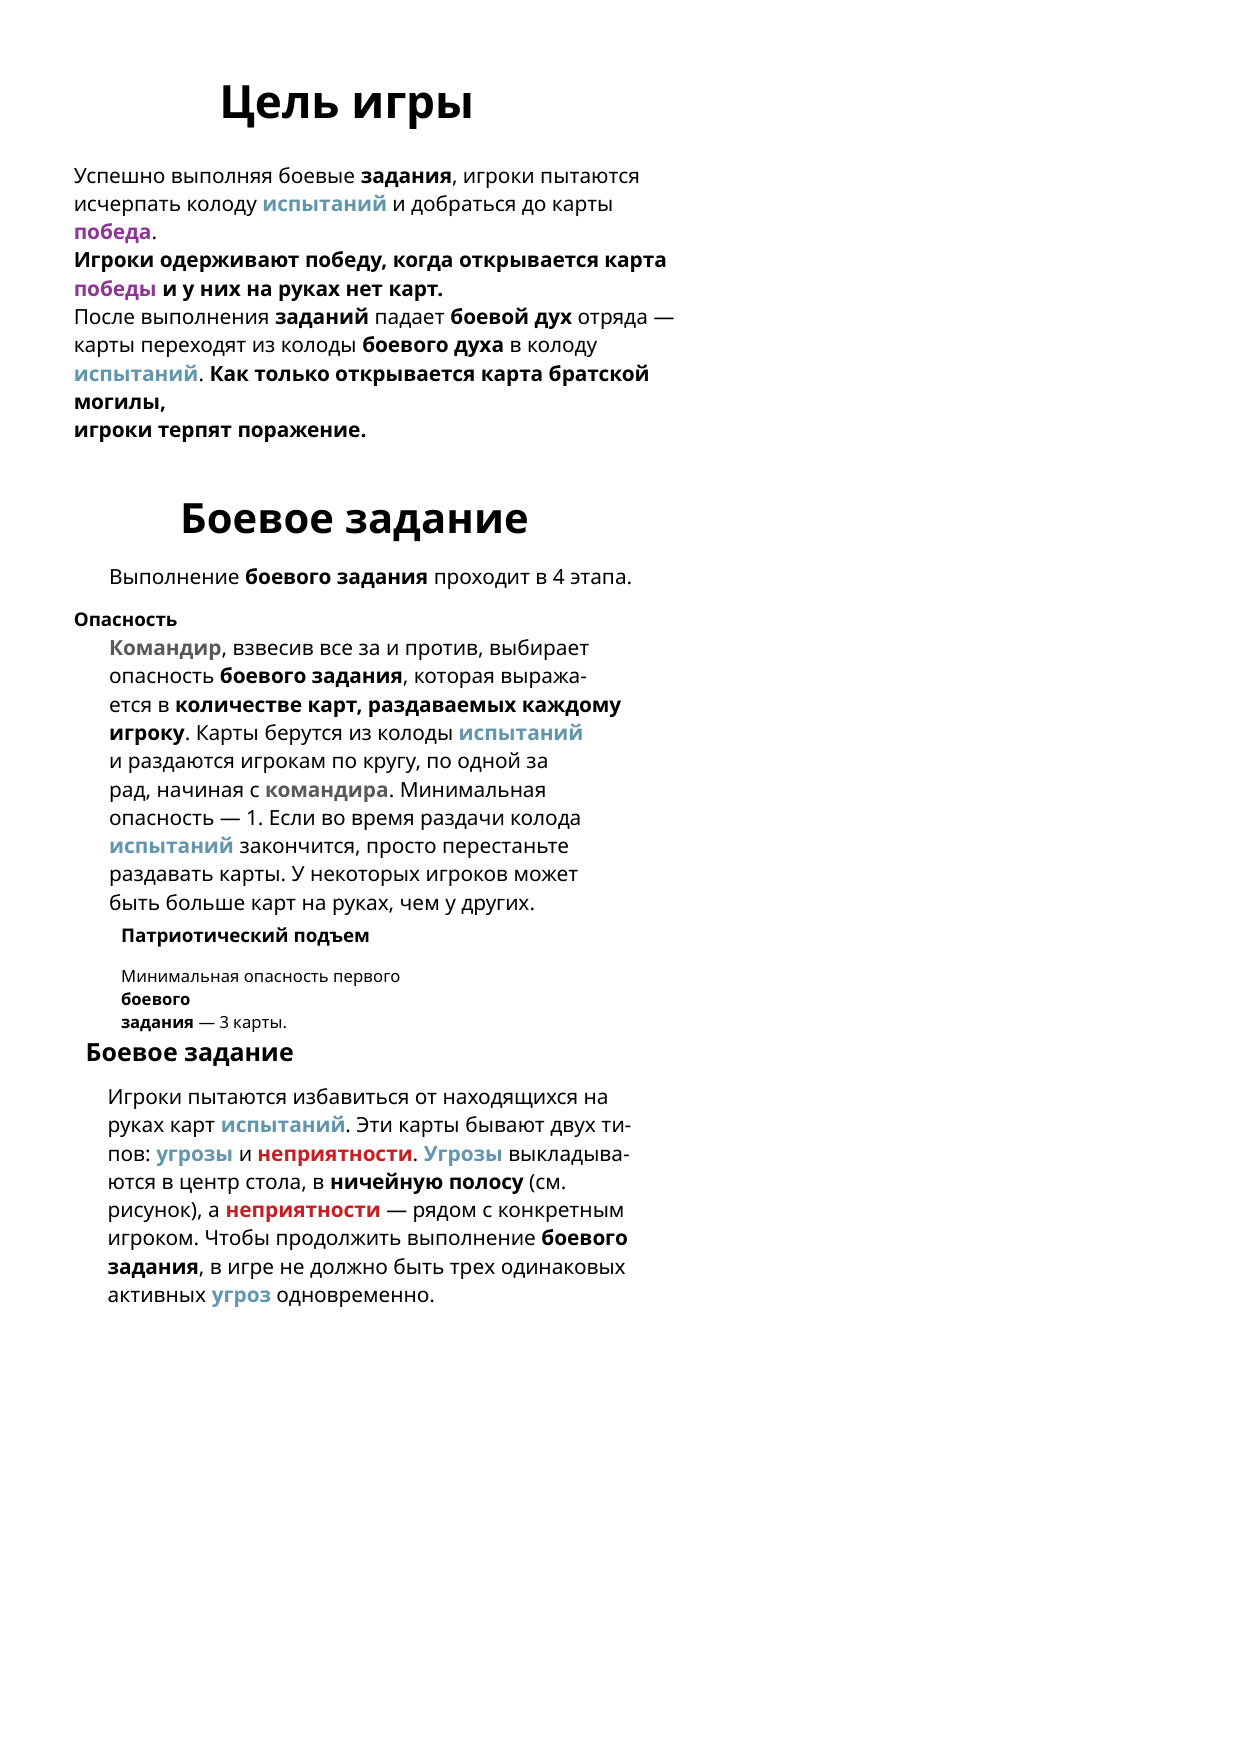

Цель игры
Успешно выполняя боевые задания, игроки пытаются
исчерпать колоду испытаний и добраться до карты
победа.
Игроки одерживают победу, когда открывается карта
победы и у них на руках нет карт.
После выполнения заданий падает боевой дух отряда —
карты переходят из колоды боевого духа в колоду
испытаний. Как только открывается карта братской могилы,
игроки терпят поражение.
Боевое задание
Выполнение боевого задания проходит в 4 этапа.
Опасность
Командир, взвесив все за и против, выбирает
опасность боевого задания, которая выража-
ется в количестве карт, раздаваемых каждому
игроку. Карты берутся из колоды испытаний
и раздаются игрокам по кругу, по одной за
рад, начиная с командира. Минимальная
опасность — 1. Если во время раздачи колода
испытаний закончится, просто перестаньте
раздавать карты. У некоторых игроков может
быть больше карт на руках, чем у других.
Патриотический подъем
Минимальная опасность первого боевого
задания — 3 карты.
Боевое задание
Игроки пытаются избавиться от находящихся на
руках карт испытаний. Эти карты бывают двух ти-
пов: угрозы и неприятности. Угрозы выкладыва-
ются в центр стола, в ничейную полосу (см.
рисунок), а неприятности — рядом с конкретным
игроком. Чтобы продолжить выполнение боевого
задания, в игре не должно быть трех одинаковых
активных угроз одновременно.